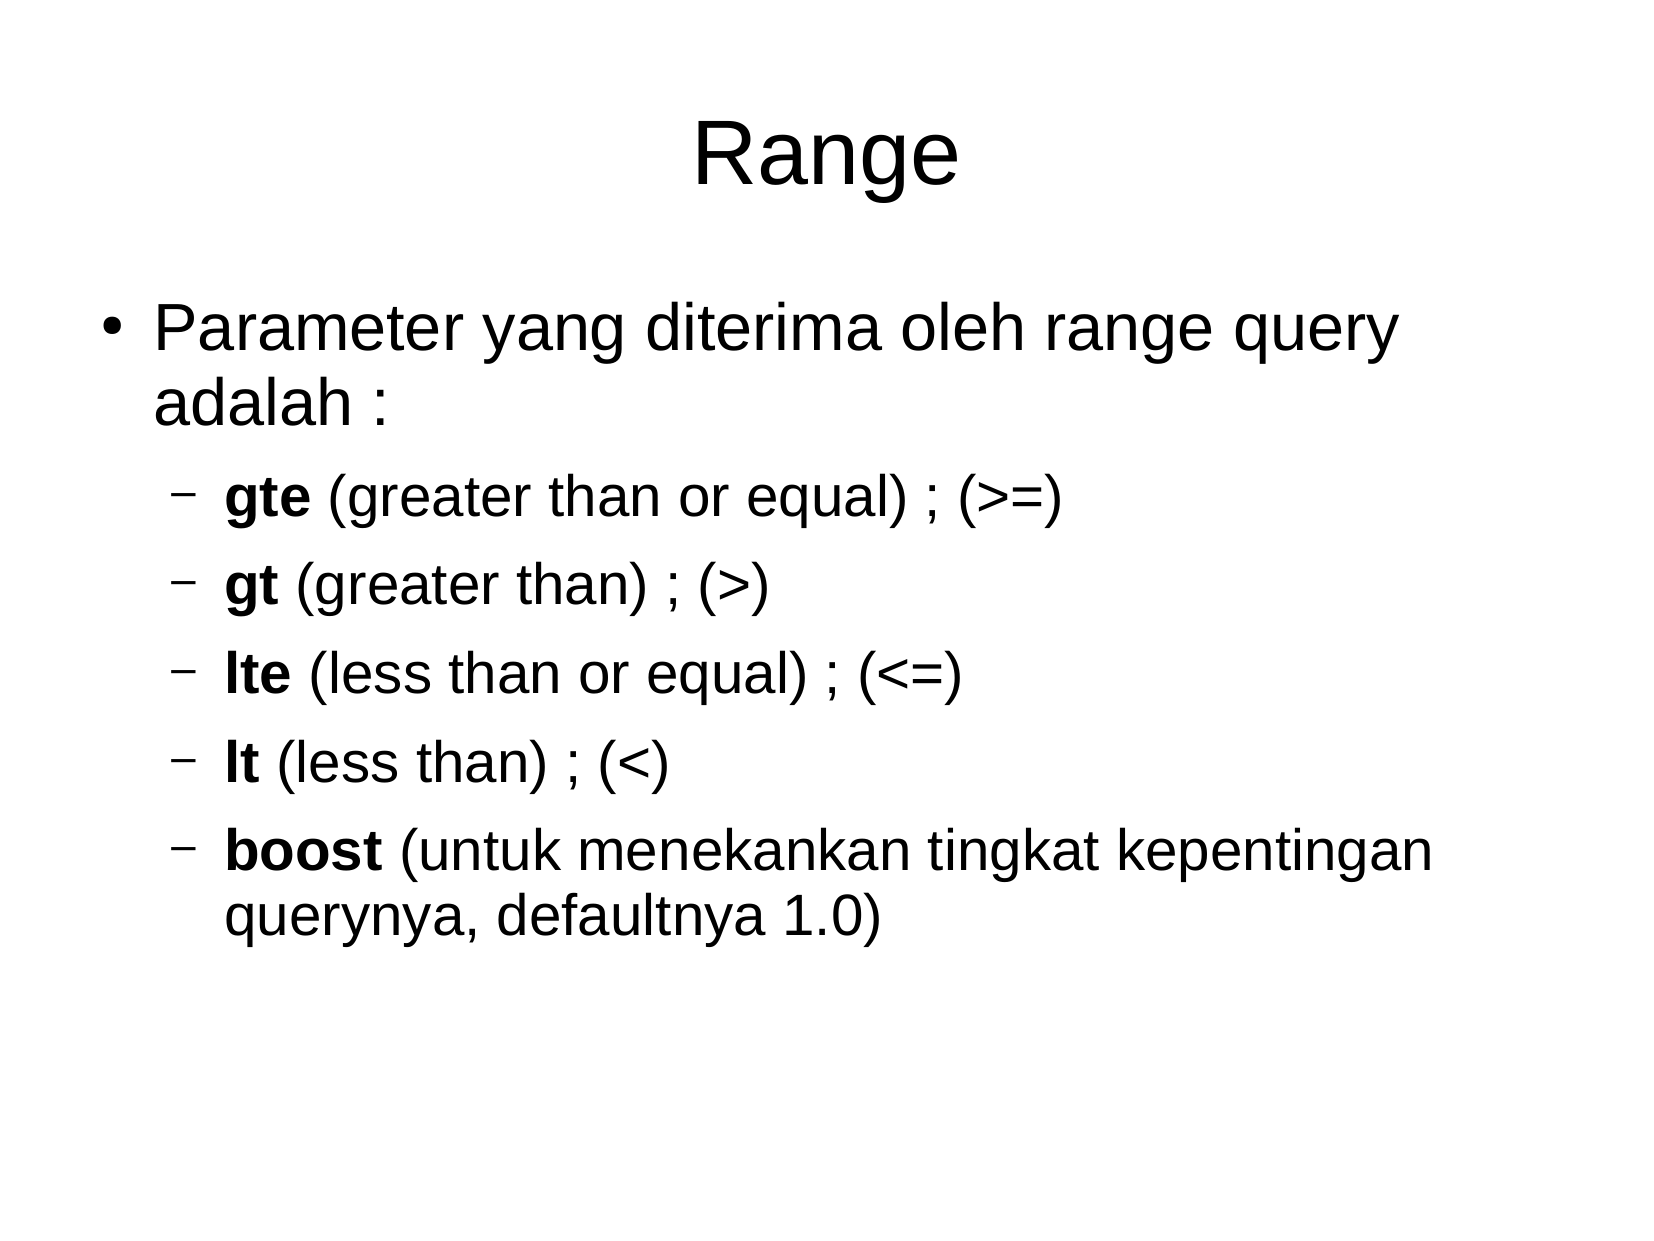

# Range
Parameter yang diterima oleh range query adalah :
gte (greater than or equal) ; (>=)
gt (greater than) ; (>)
lte (less than or equal) ; (<=)
lt (less than) ; (<)
boost (untuk menekankan tingkat kepentingan querynya, defaultnya 1.0)